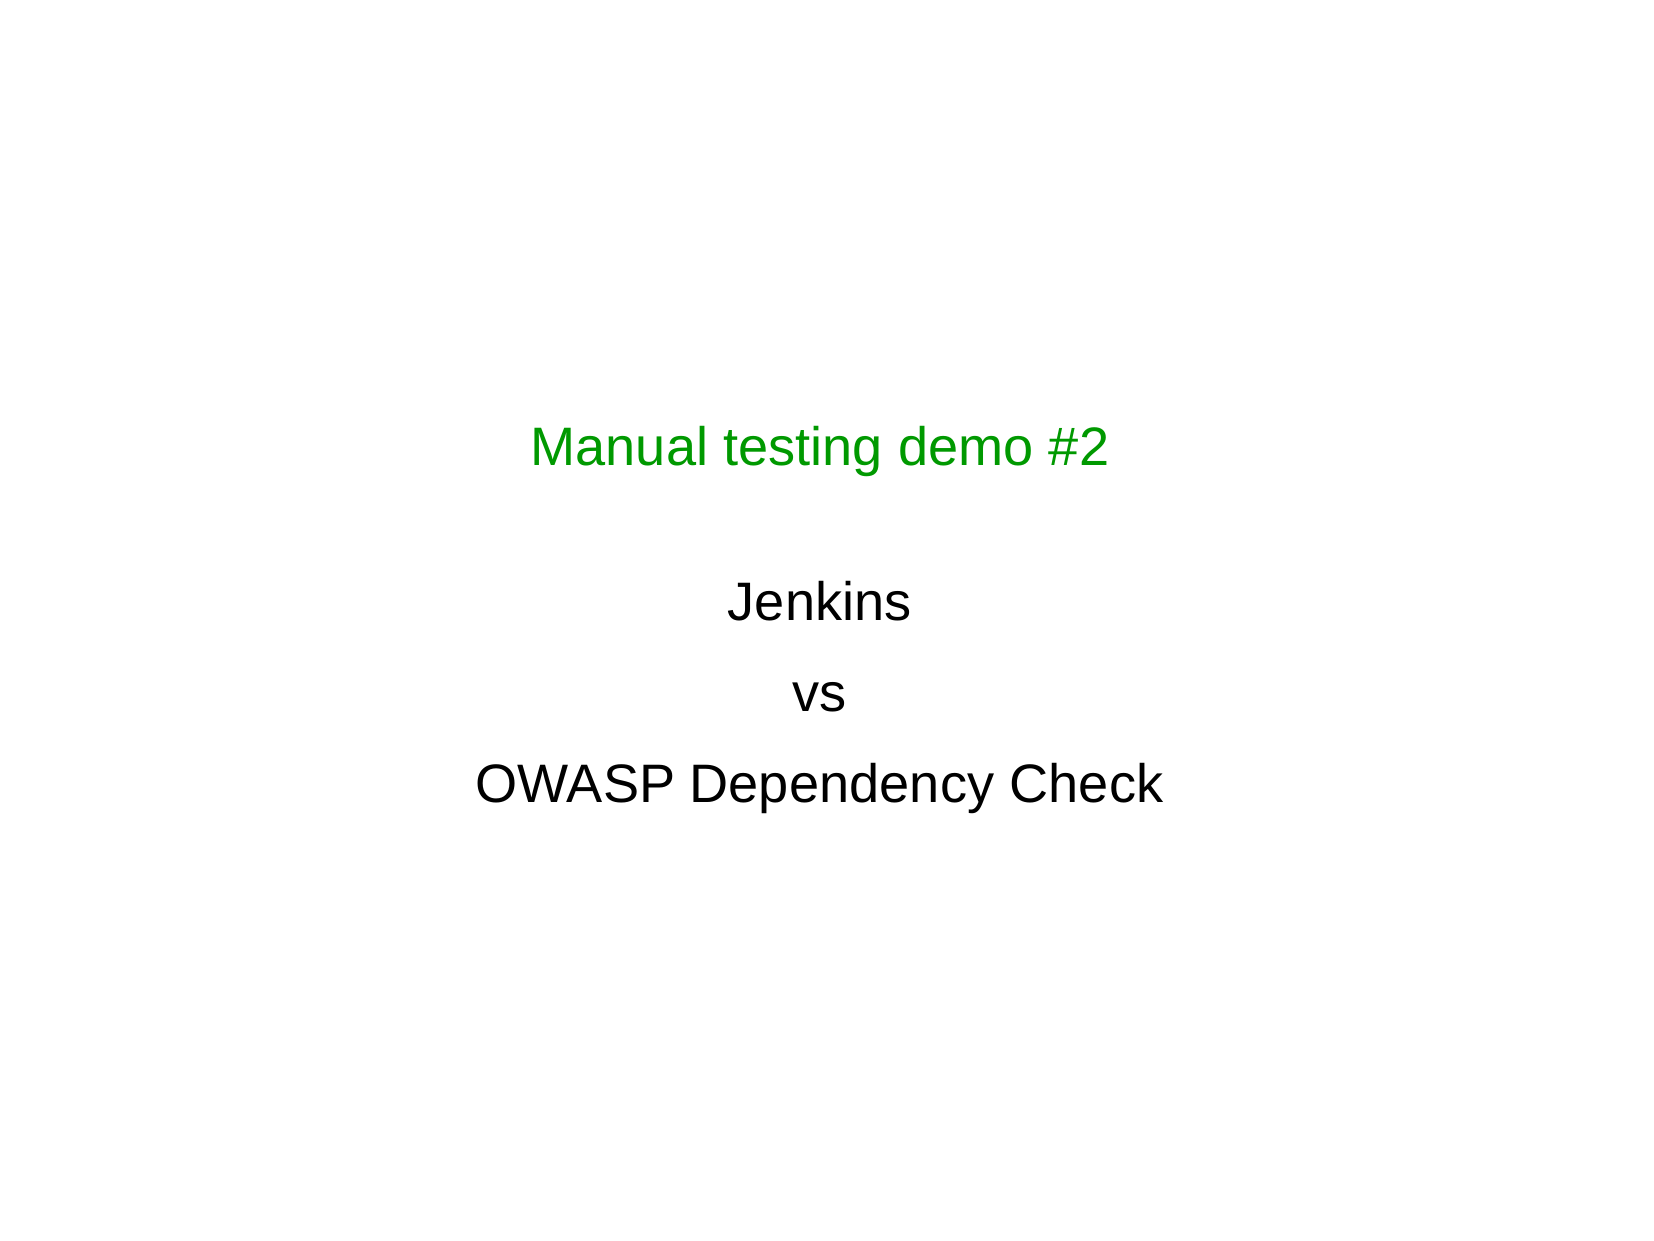

Manual testing demo #2
Jenkins
vs
OWASP Dependency Check